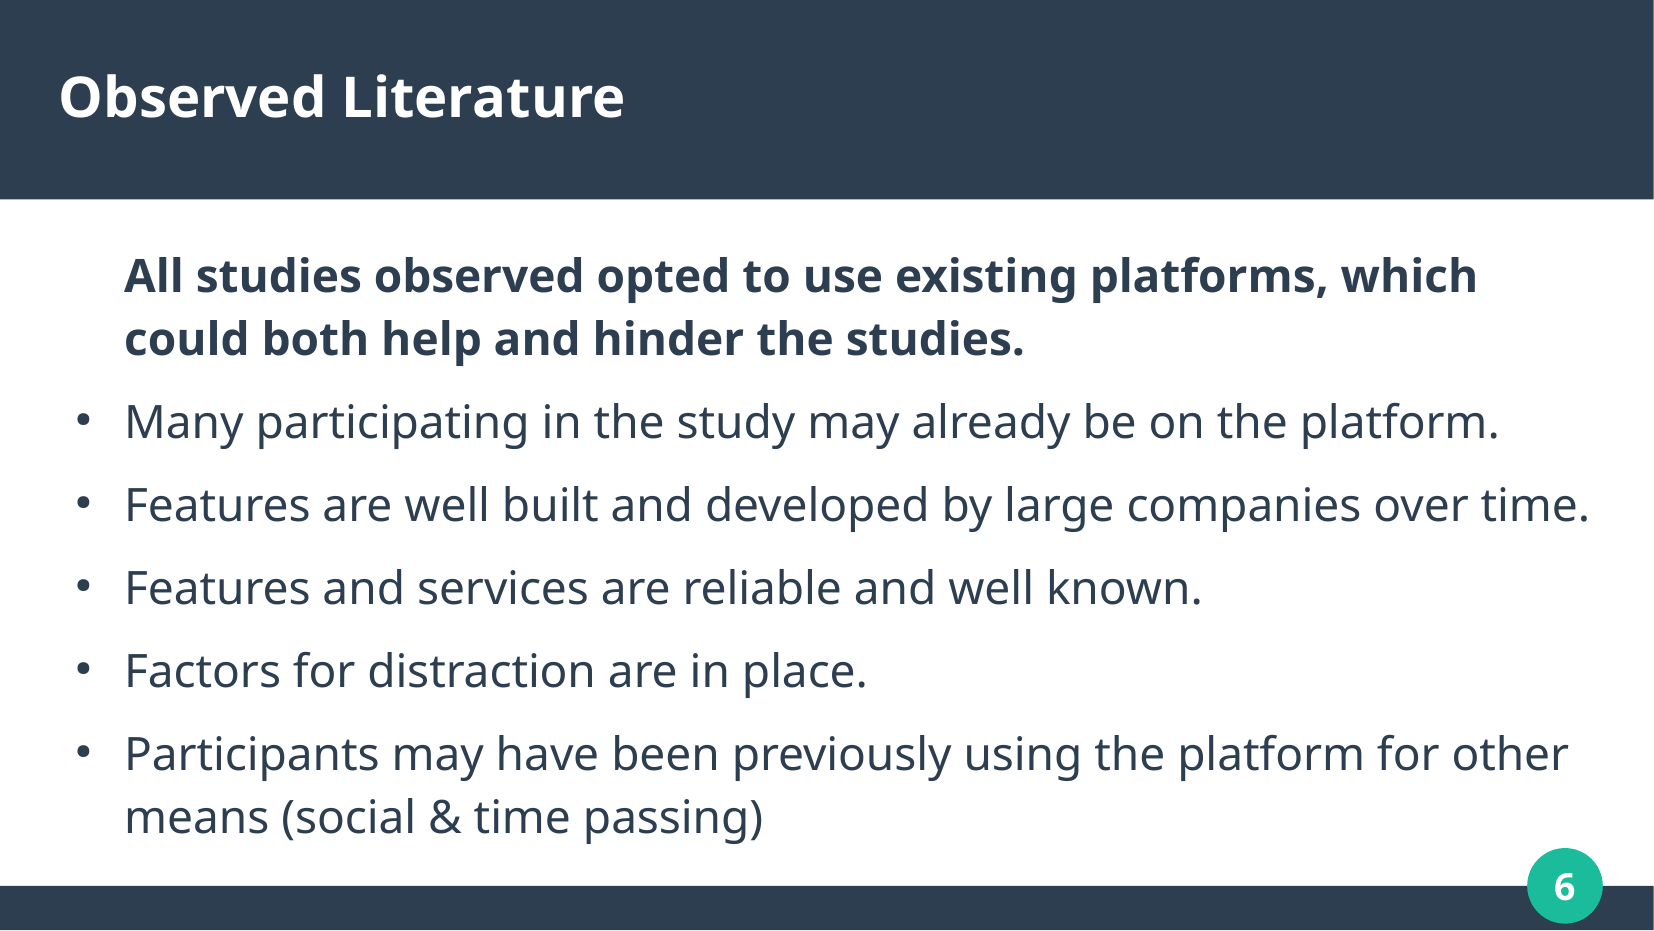

# Observed Literature
All studies observed opted to use existing platforms, which could both help and hinder the studies.
Many participating in the study may already be on the platform.
Features are well built and developed by large companies over time.
Features and services are reliable and well known.
Factors for distraction are in place.
Participants may have been previously using the platform for other means (social & time passing)